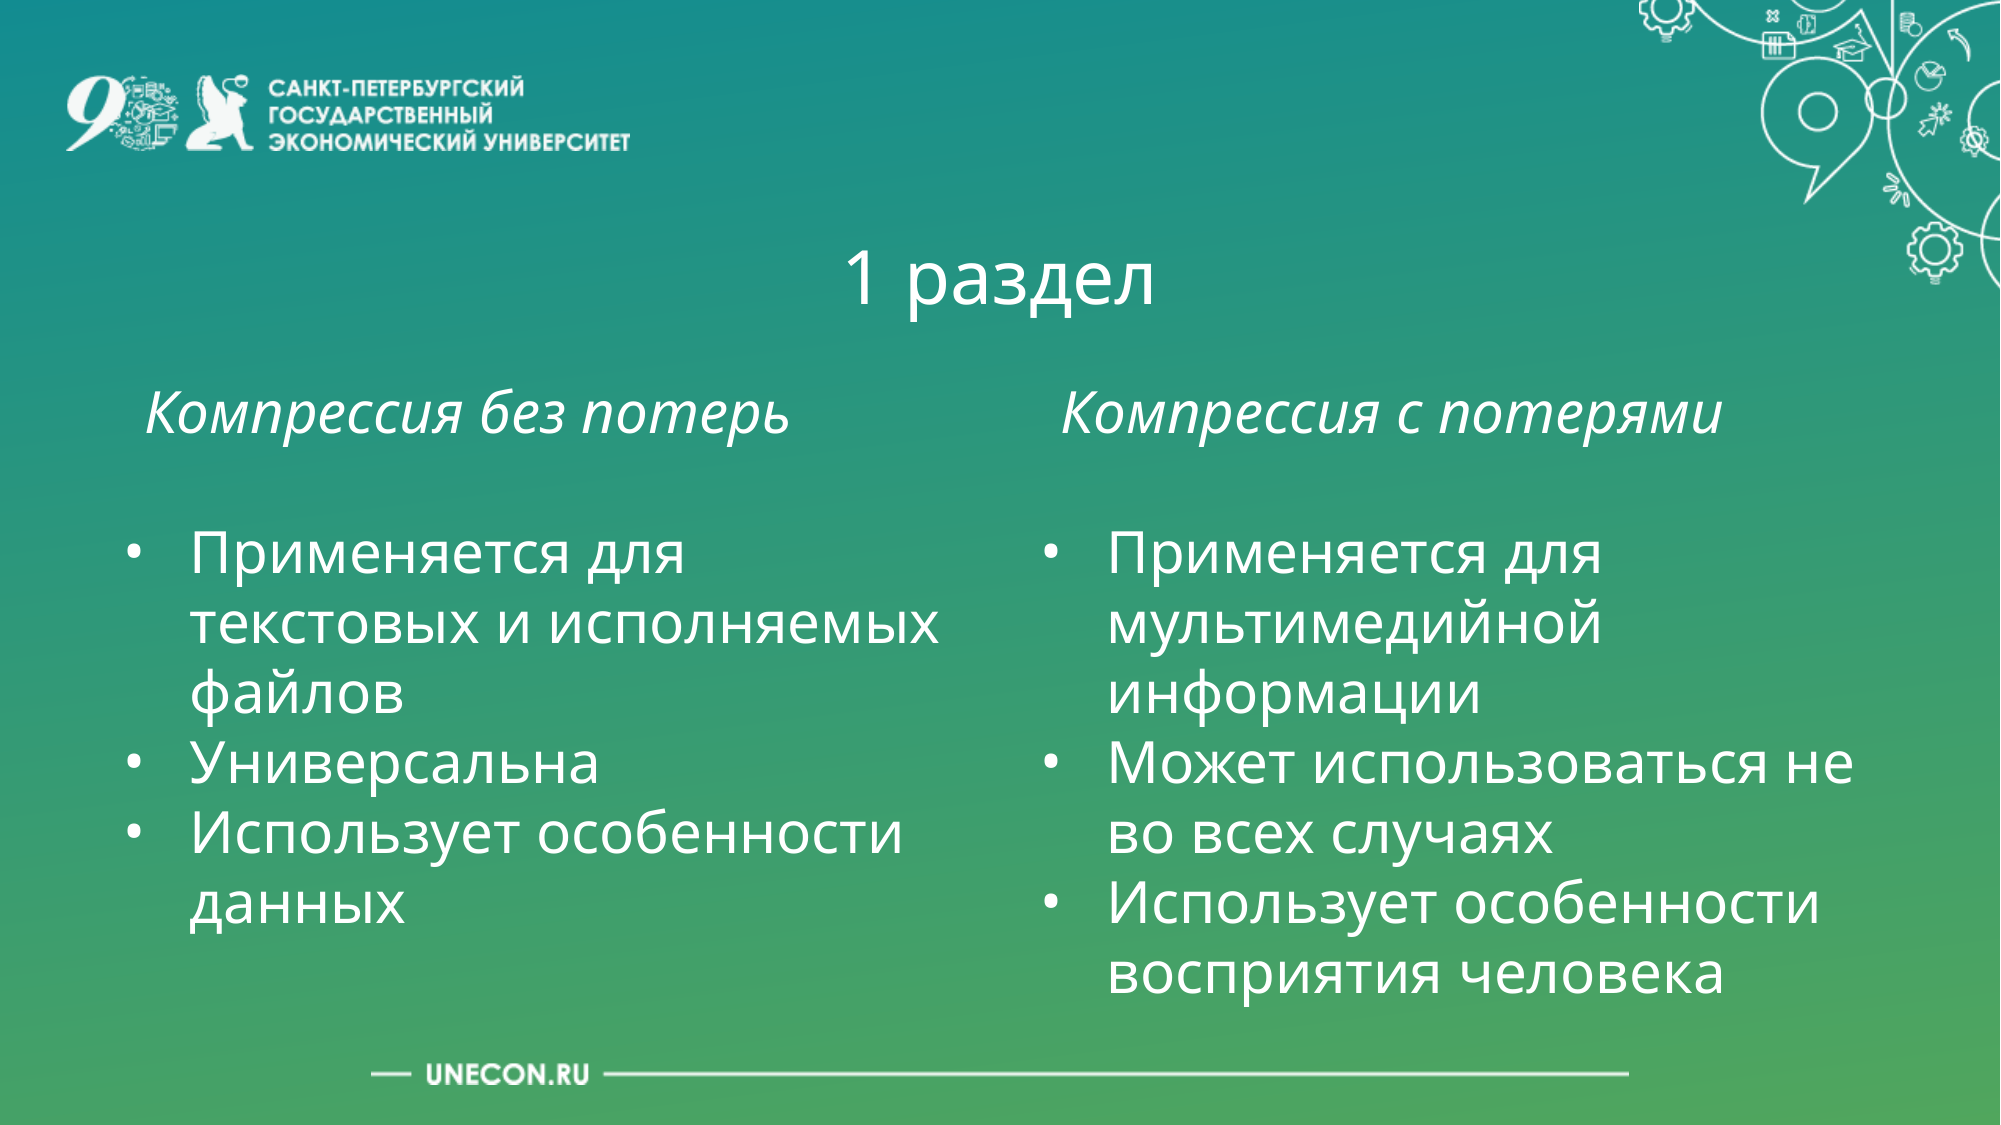

# 1 раздел
Компрессия без потерь
Применяется для текстовых и исполняемых файлов
Универсальна
Использует особенности данных
Компрессия с потерями
Применяется для мультимедийной информации
Может использоваться не во всех случаях
Использует особенности восприятия человека